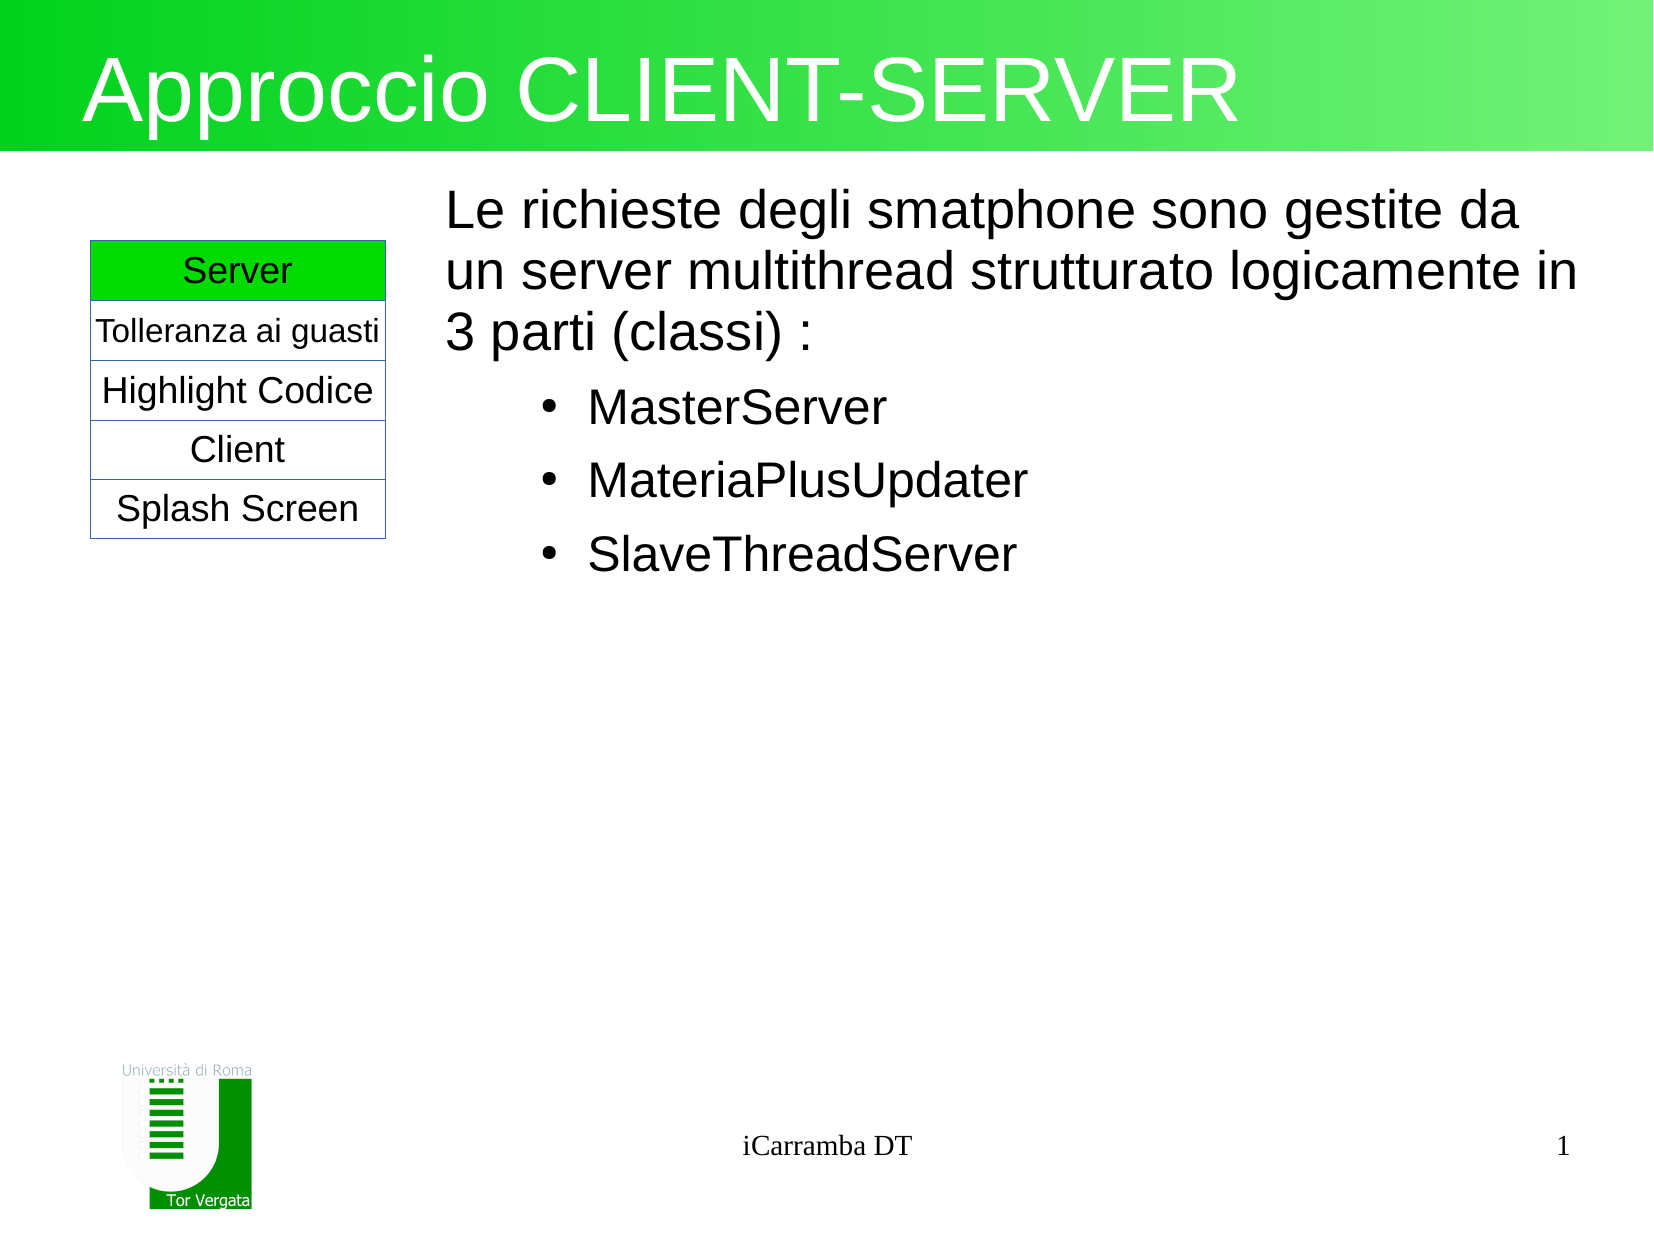

# Approccio CLIENT-SERVER
Le richieste degli smatphone sono gestite da un server multithread strutturato logicamente in 3 parti (classi) :
MasterServer
MateriaPlusUpdater
SlaveThreadServer
Server
Tolleranza ai guasti
Highlight Codice
Client
Splash Screen
1